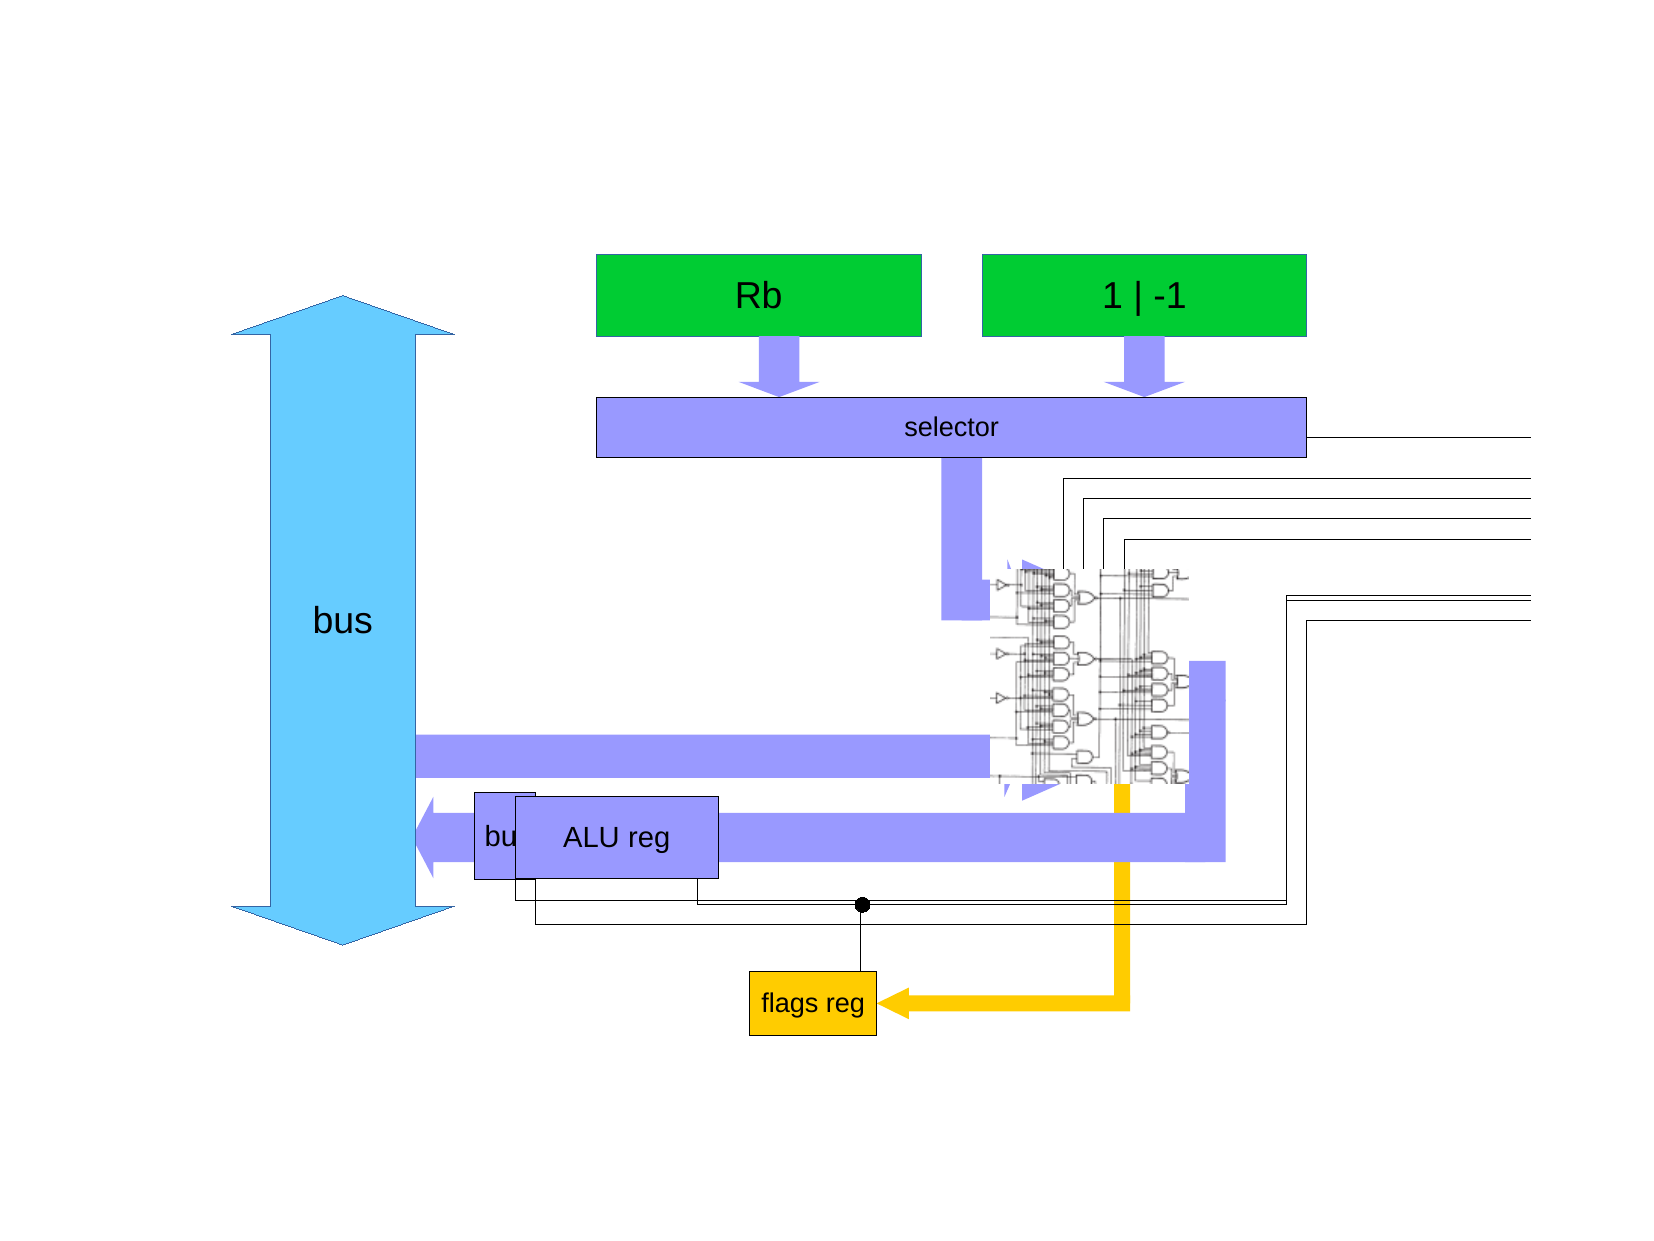

Rb
1 | -1
bus
selector
buf
ALU reg
flags reg